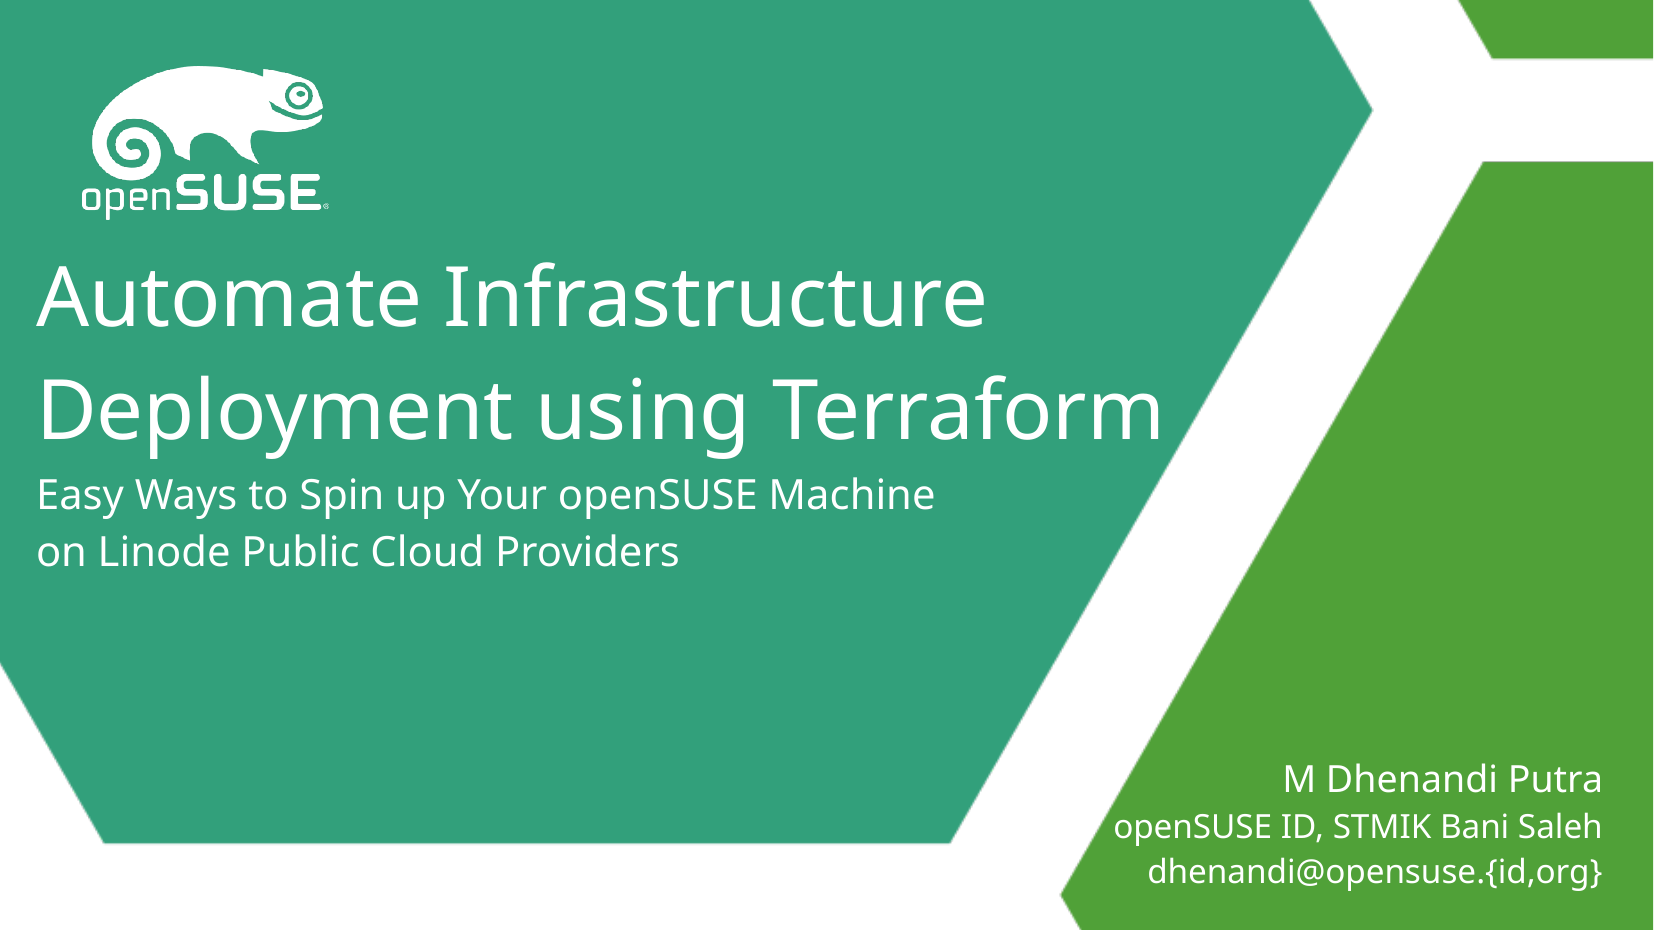

Automate Infrastructure Deployment using Terraform
Easy Ways to Spin up Your openSUSE Machine
on Linode Public Cloud Providers
# M Dhenandi Putra
openSUSE ID, STMIK Bani Saleh
dhenandi@opensuse.{id,org}